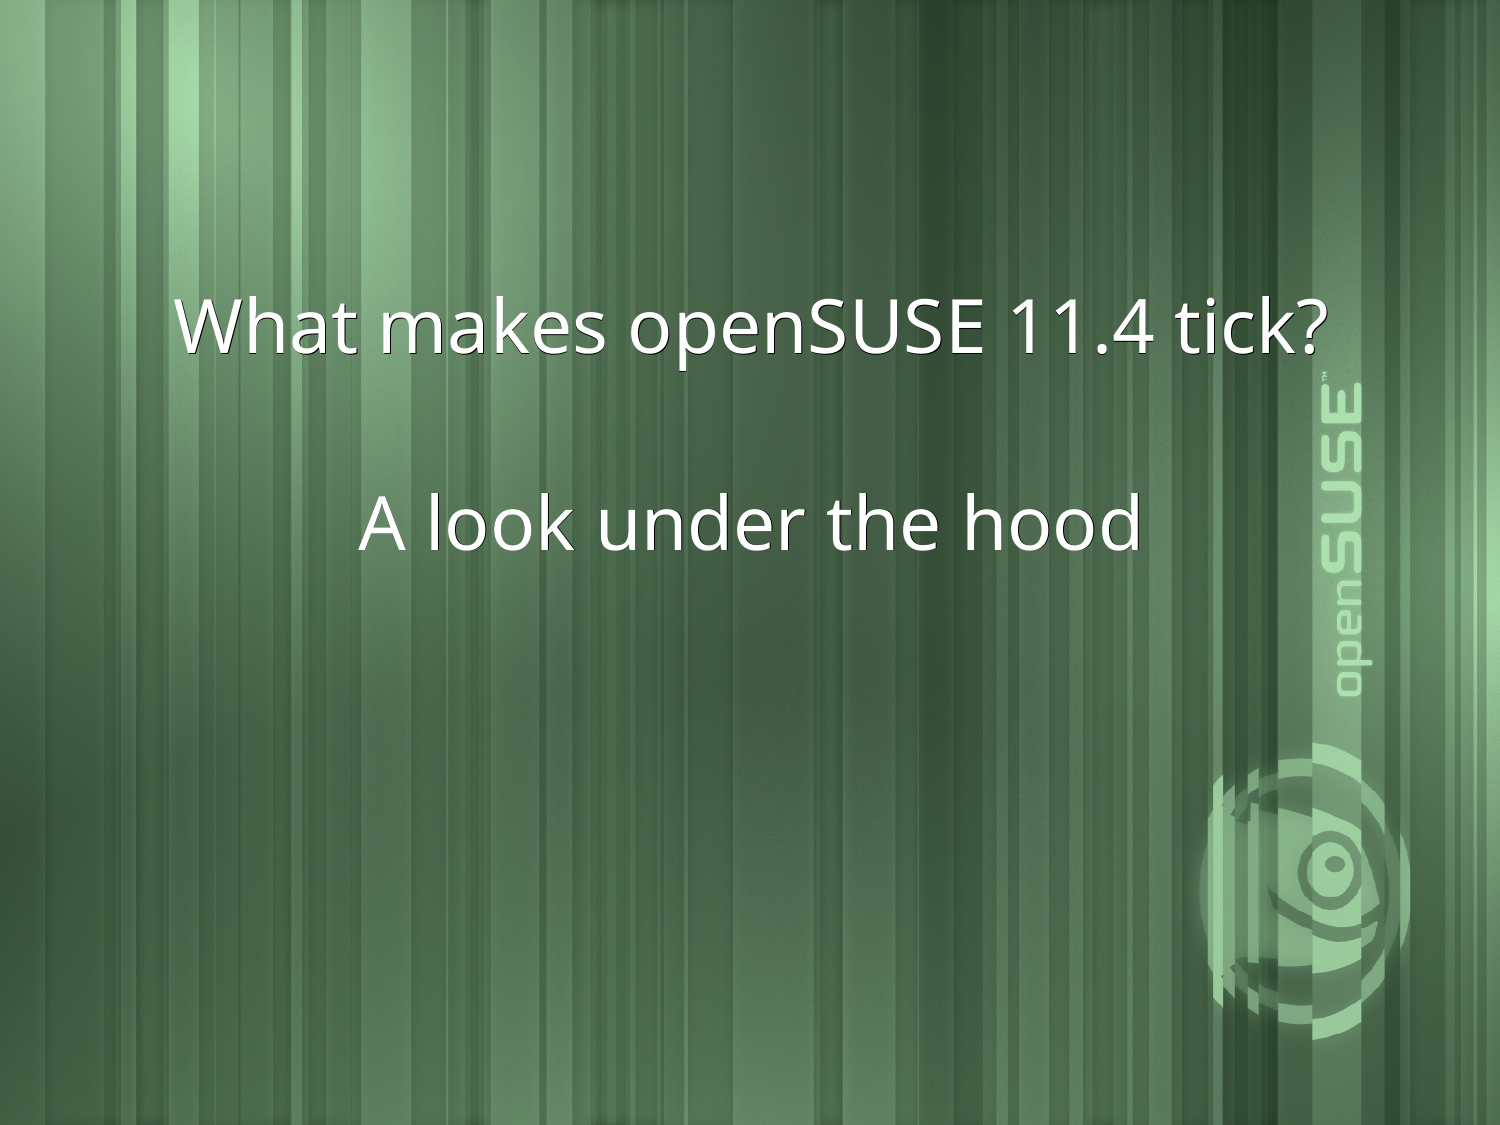

# What makes openSUSE 11.4 tick? A look under the hood